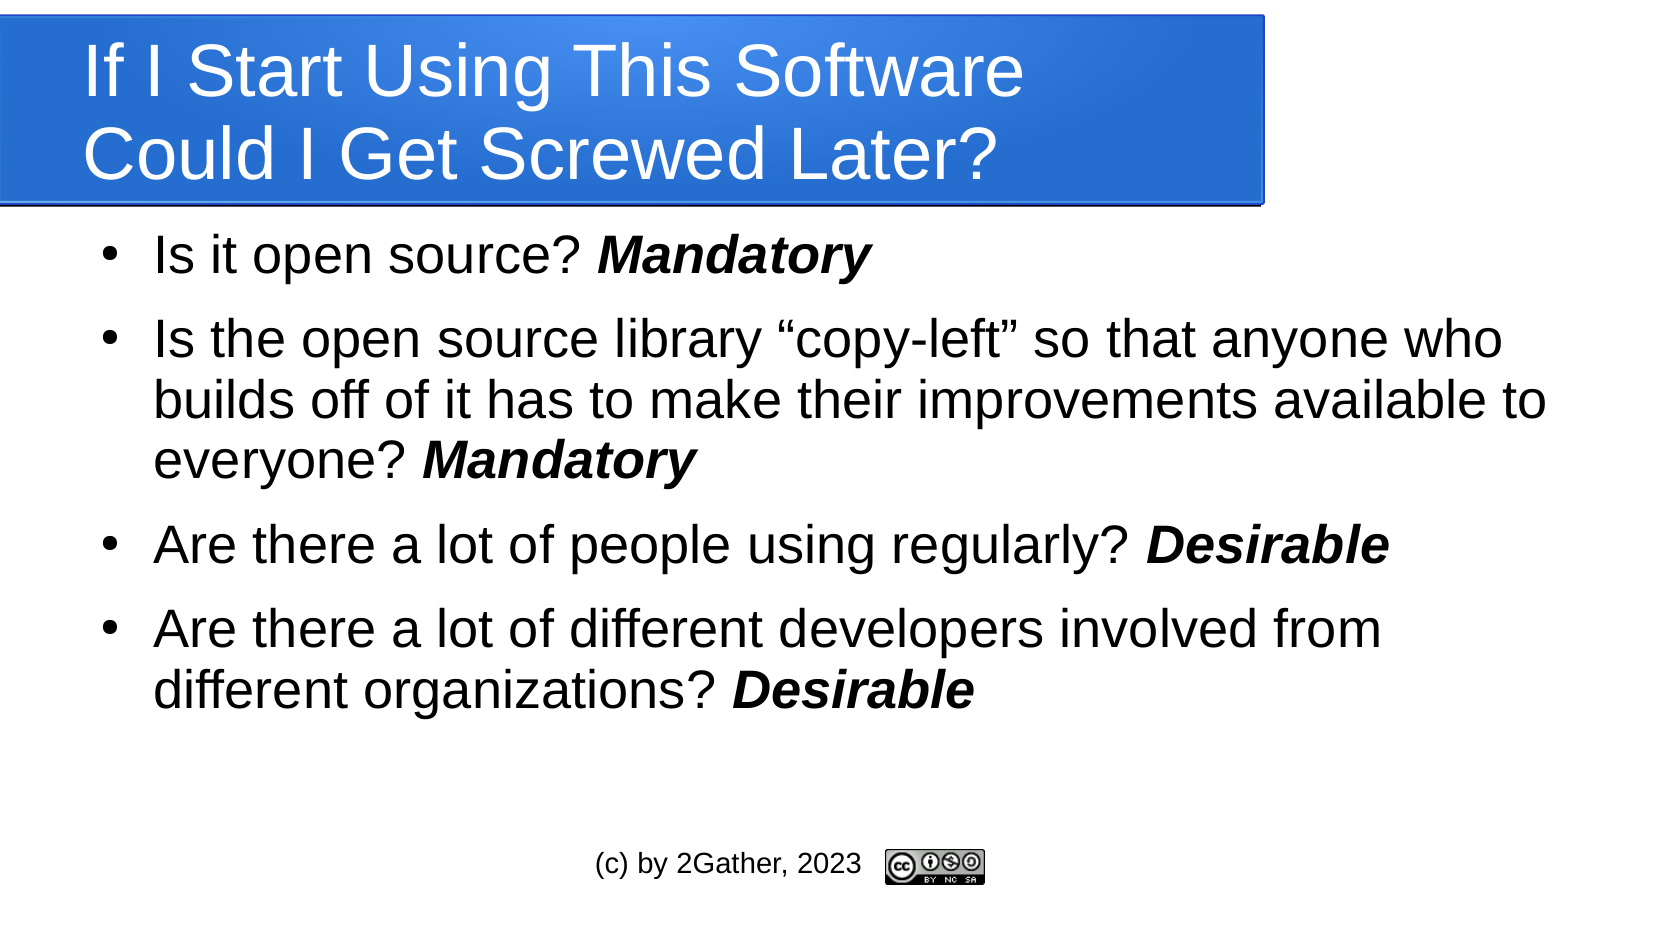

# If I Start Using This Software Could I Get Screwed Later?
Is it open source? Mandatory
Is the open source library “copy-left” so that anyone who builds off of it has to make their improvements available to everyone? Mandatory
Are there a lot of people using regularly? Desirable
Are there a lot of different developers involved from different organizations? Desirable